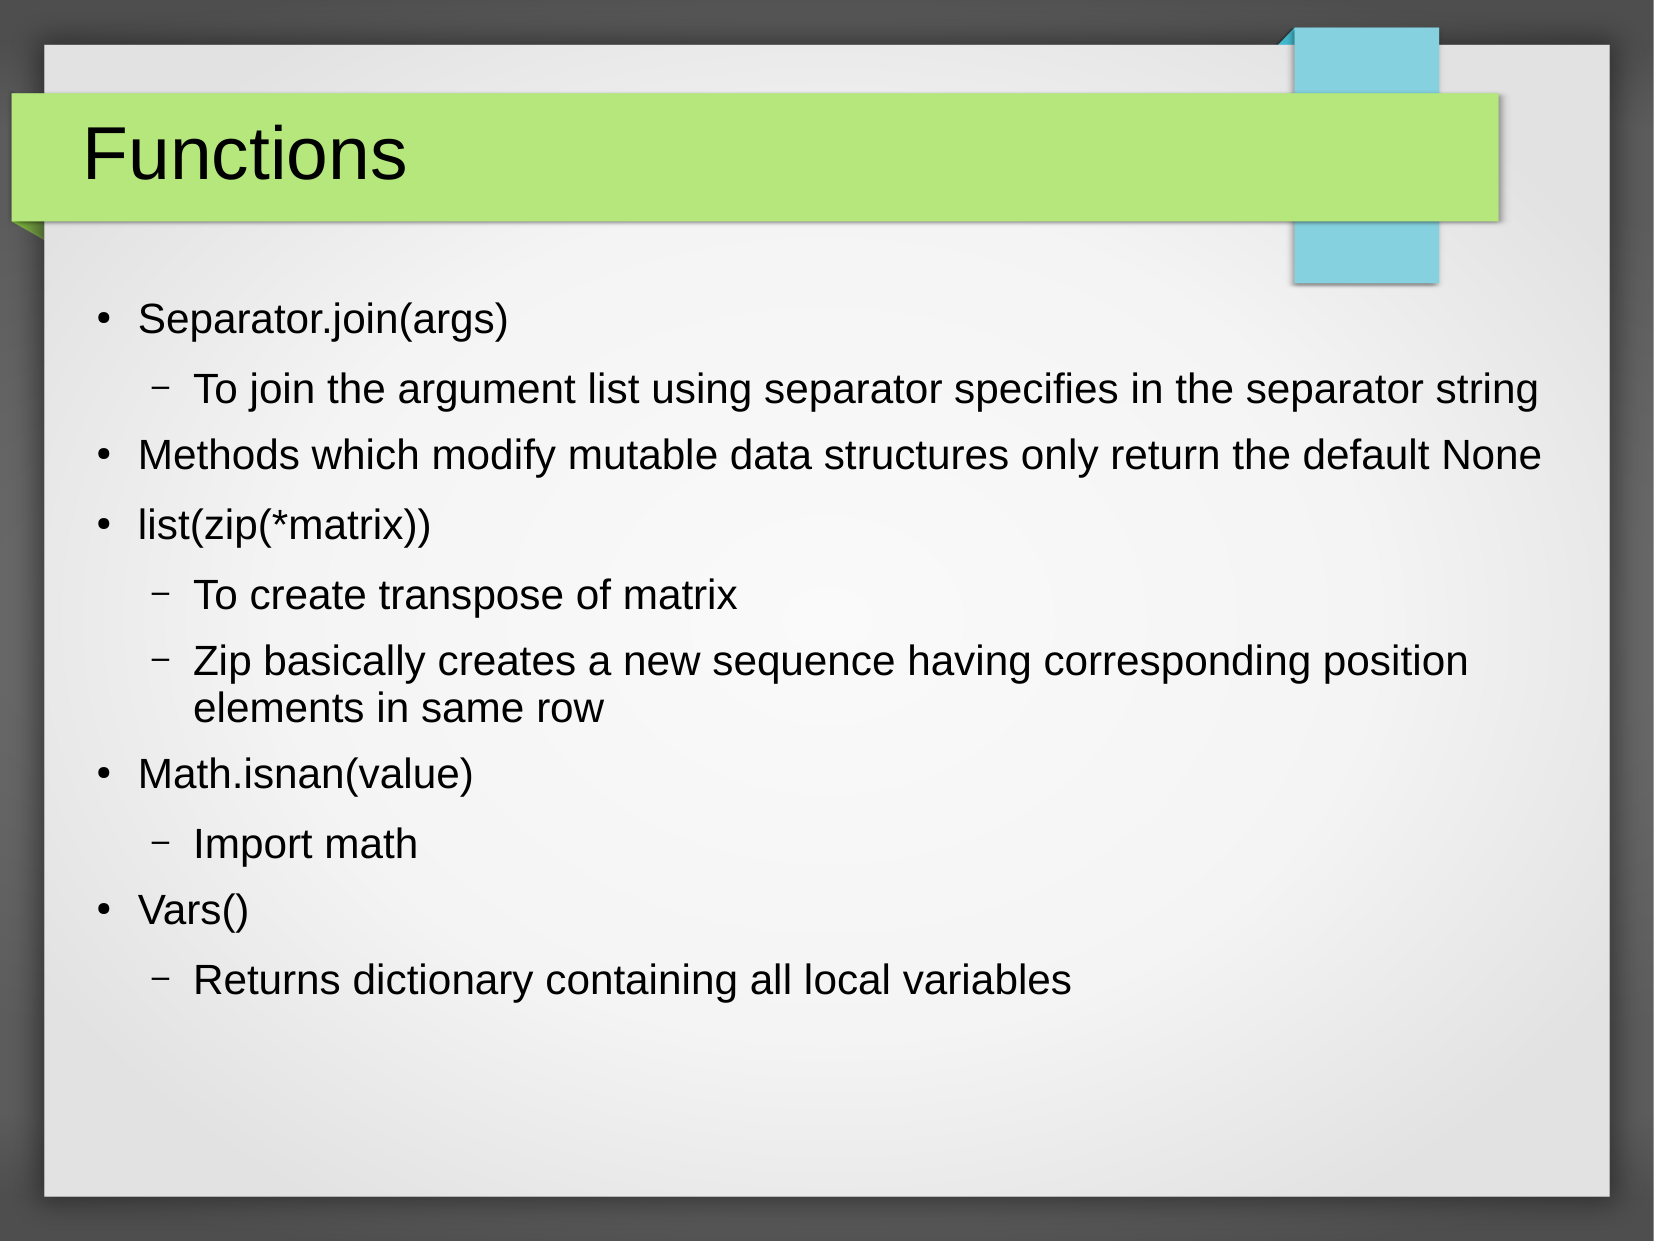

# Functions
Separator.join(args)
To join the argument list using separator specifies in the separator string
Methods which modify mutable data structures only return the default None
list(zip(*matrix))
To create transpose of matrix
Zip basically creates a new sequence having corresponding position elements in same row
Math.isnan(value)
Import math
Vars()
Returns dictionary containing all local variables